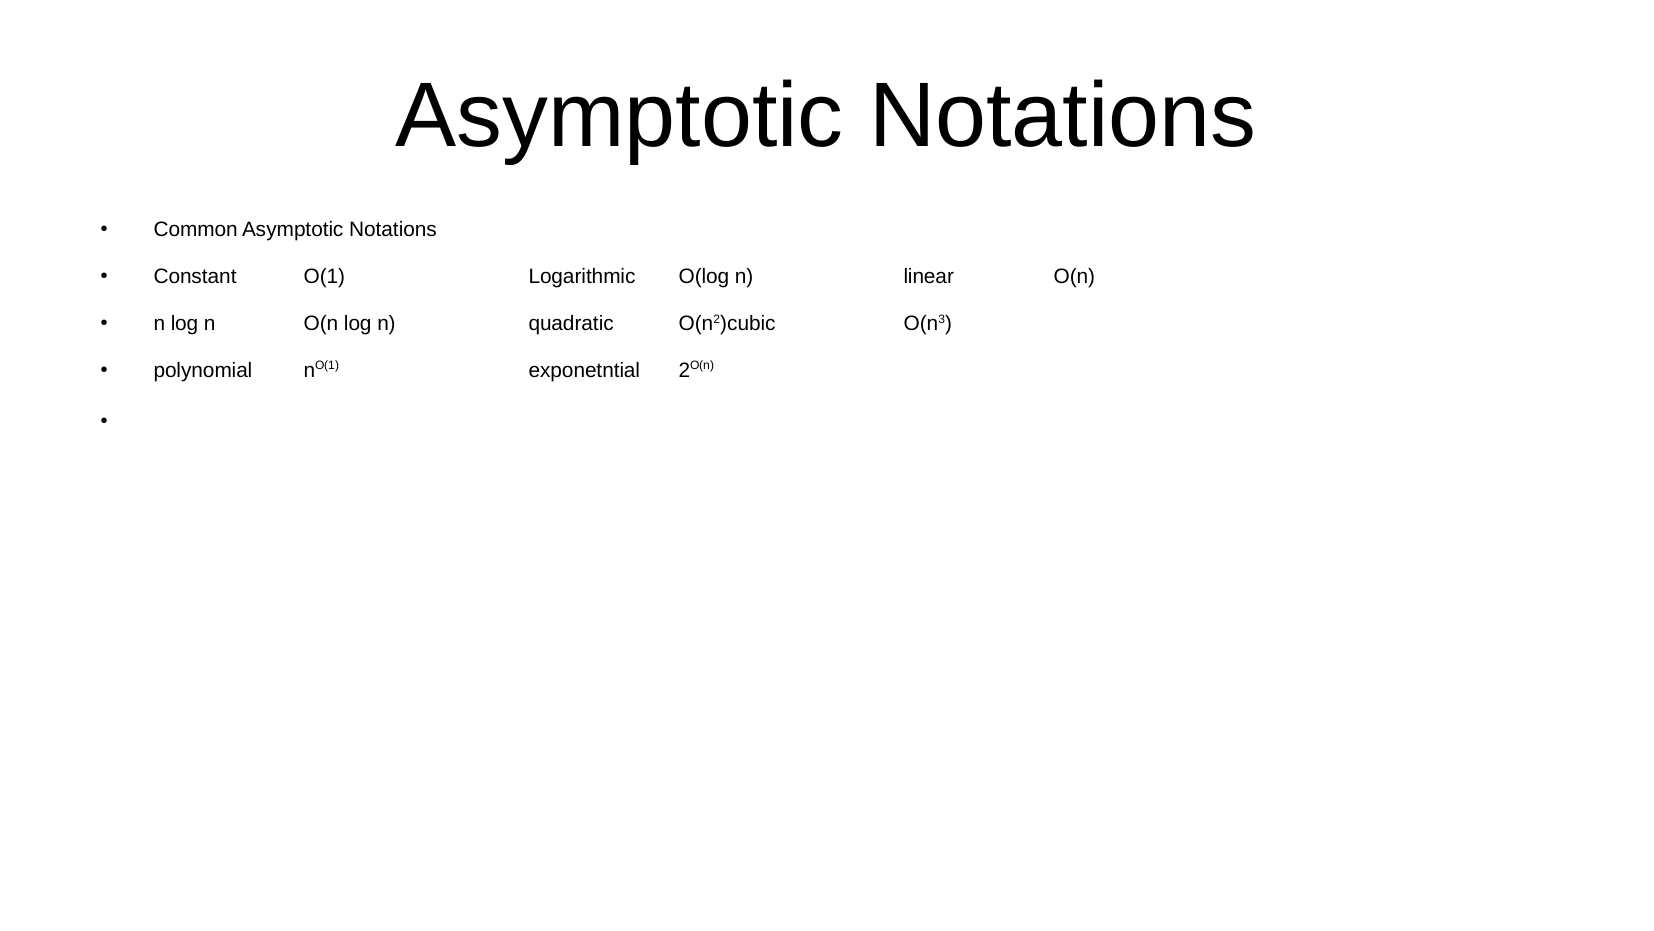

# Asymptotic Notations
Common Asymptotic Notations
Constant	O(1)			Logarithmic 	O(log n)		linear		O(n)
n log n		O(n log n)		quadratic 	O(n2)cubic 		O(n3)
polynomial 	nO(1)			exponetntial 	2O(n)